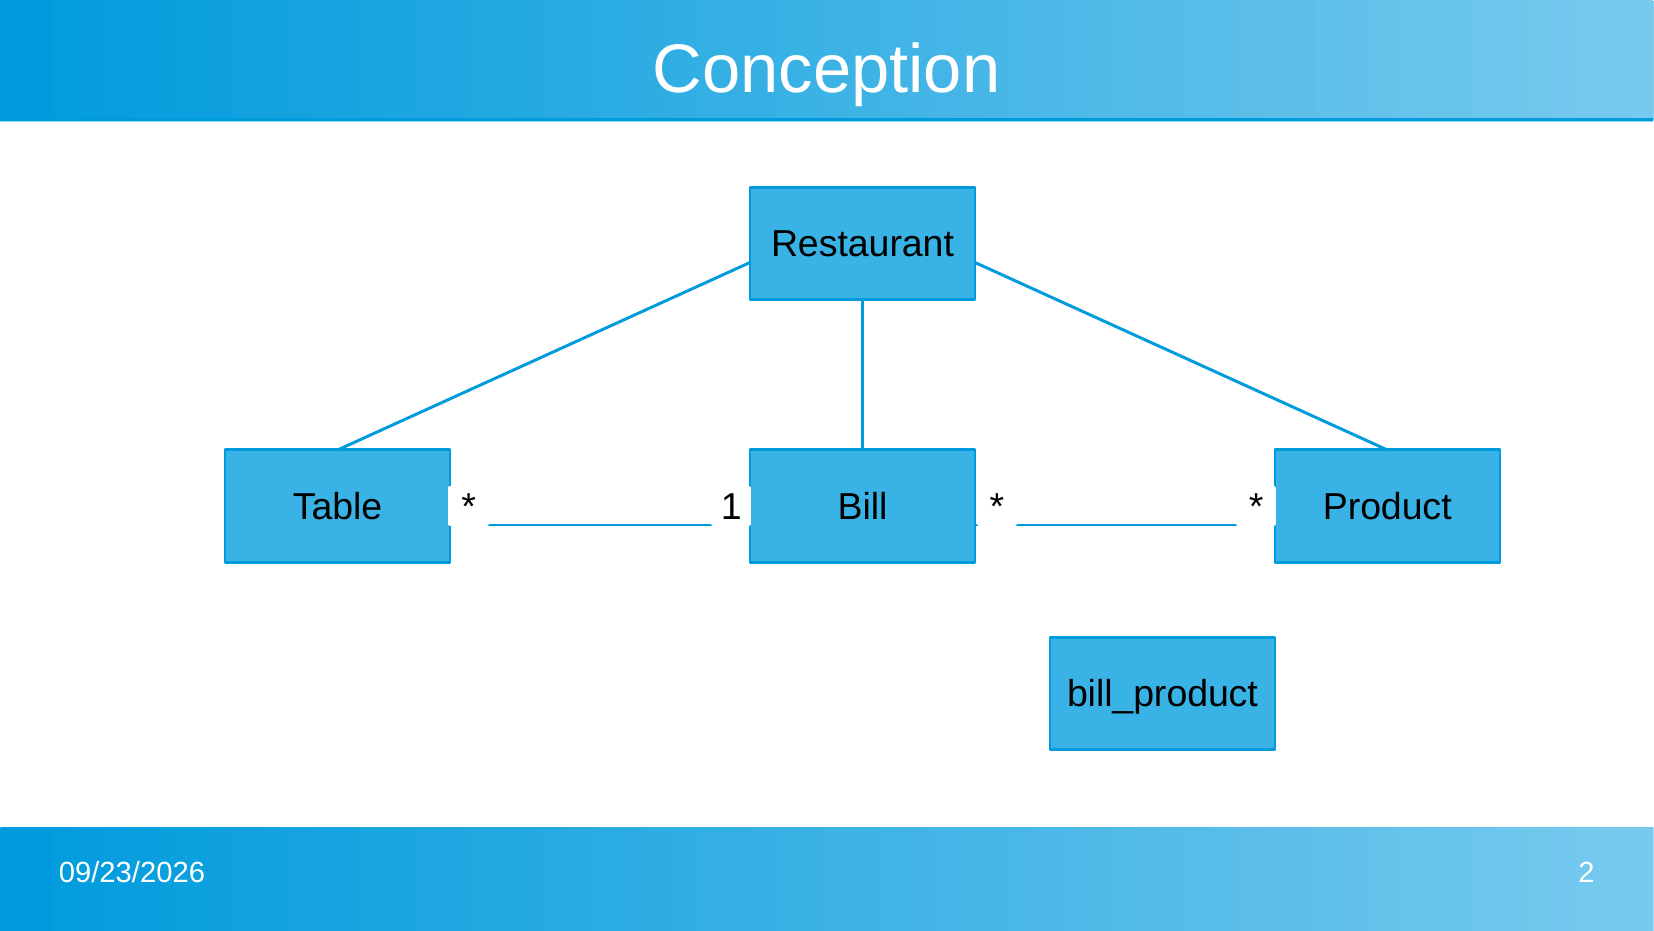

# Conception
Restaurant
Table
Bill
Product
*
1
*
*
bill_product
2